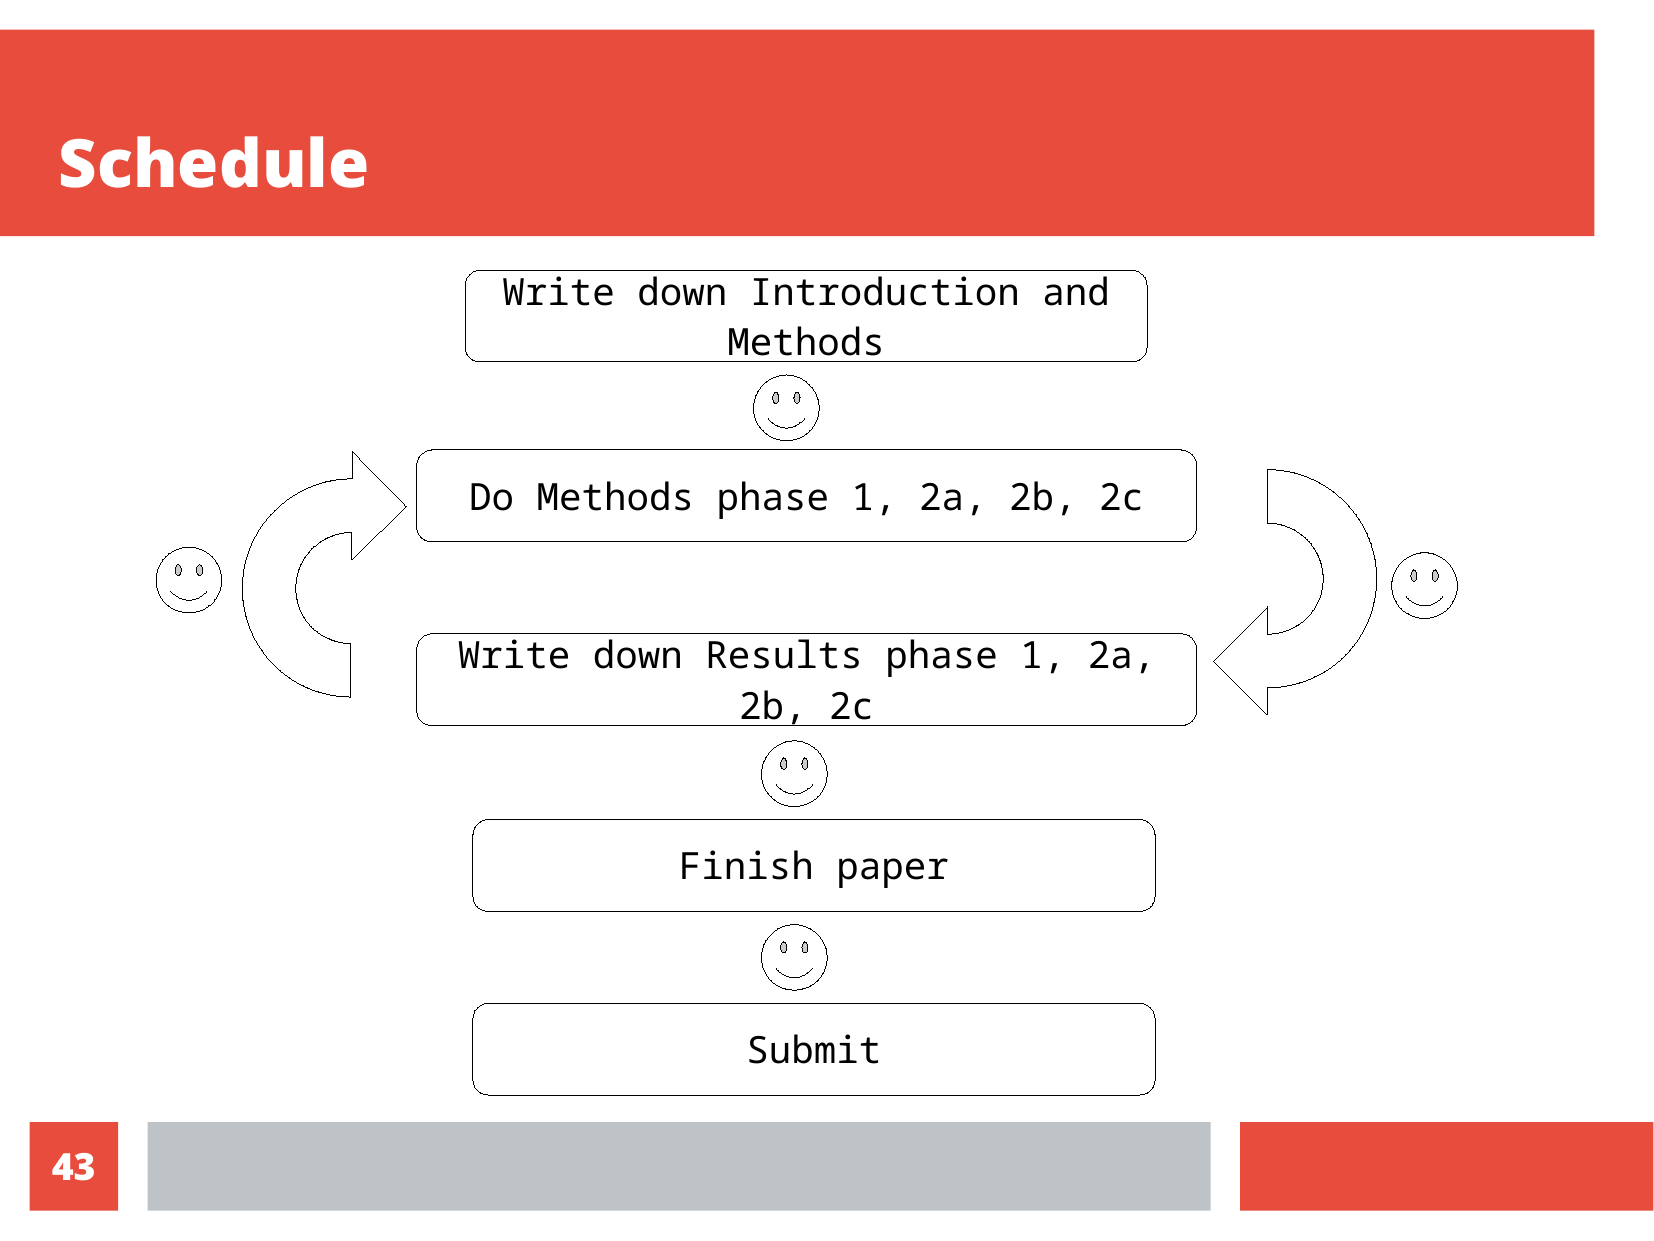

# Schedule
Write down Introduction and Methods
Do Methods phase 1, 2a, 2b, 2c
Write down Results phase 1, 2a, 2b, 2c
Finish paper
Submit
43